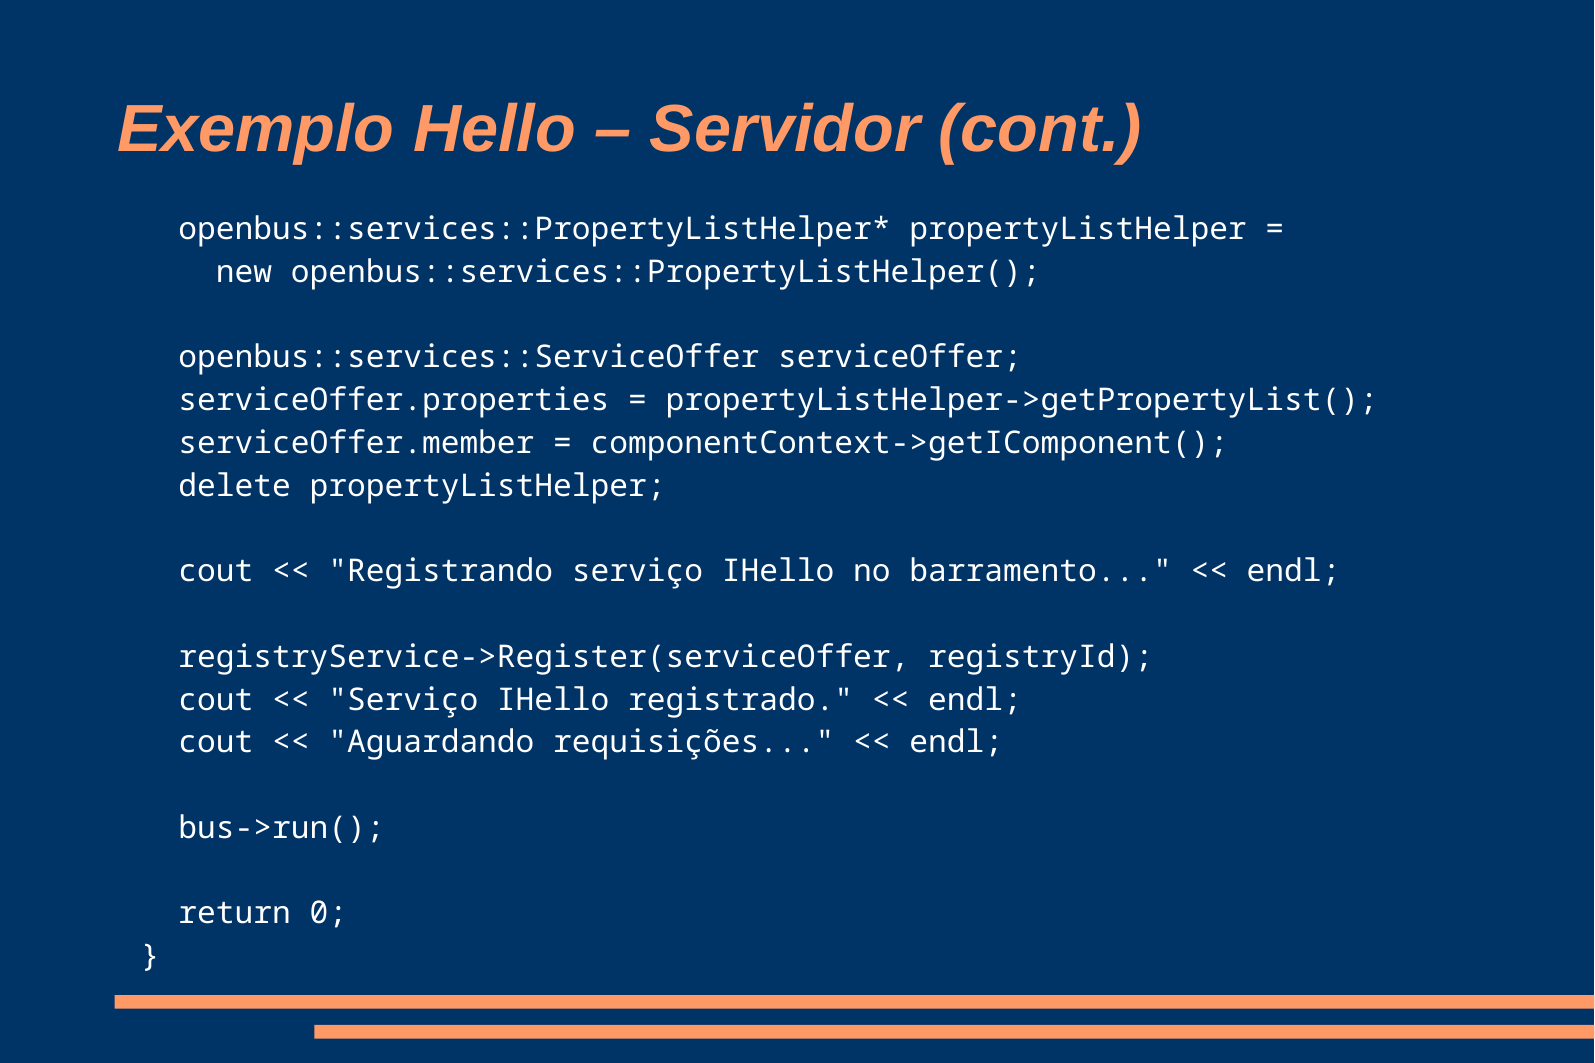

# Exemplo Hello – Servidor (cont.)
 openbus::services::PropertyListHelper* propertyListHelper =
 new openbus::services::PropertyListHelper();
 openbus::services::ServiceOffer serviceOffer;
 serviceOffer.properties = propertyListHelper->getPropertyList();
 serviceOffer.member = componentContext->getIComponent();
 delete propertyListHelper;
 cout << "Registrando serviço IHello no barramento..." << endl;
 registryService->Register(serviceOffer, registryId);
 cout << "Serviço IHello registrado." << endl;
 cout << "Aguardando requisições..." << endl;
 bus->run();
 return 0;
}